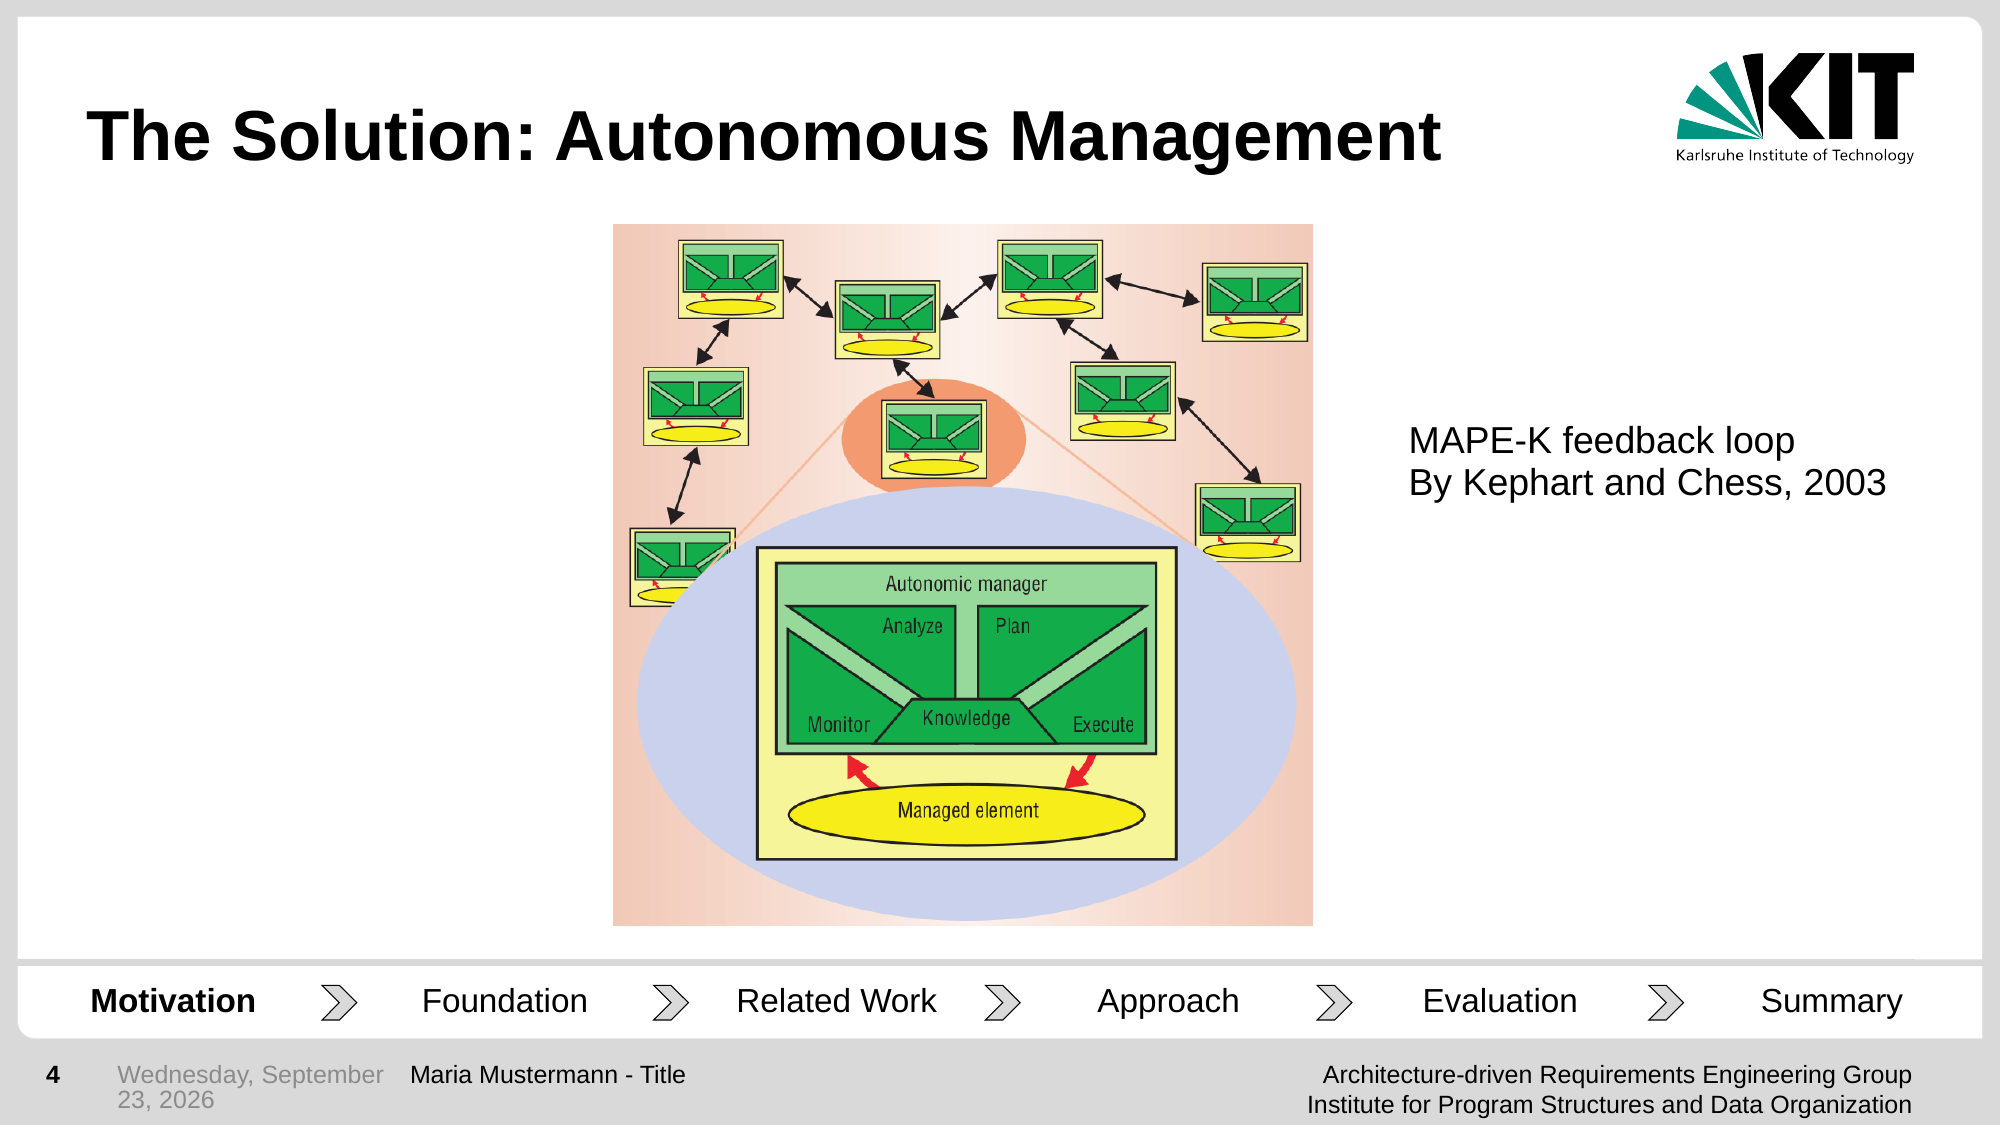

# The Solution: Autonomous Management
MAPE-K feedback loop
By Kephart and Chess, 2003
Foundation
Related Work
Approach
Evaluation
Summary
Motivation